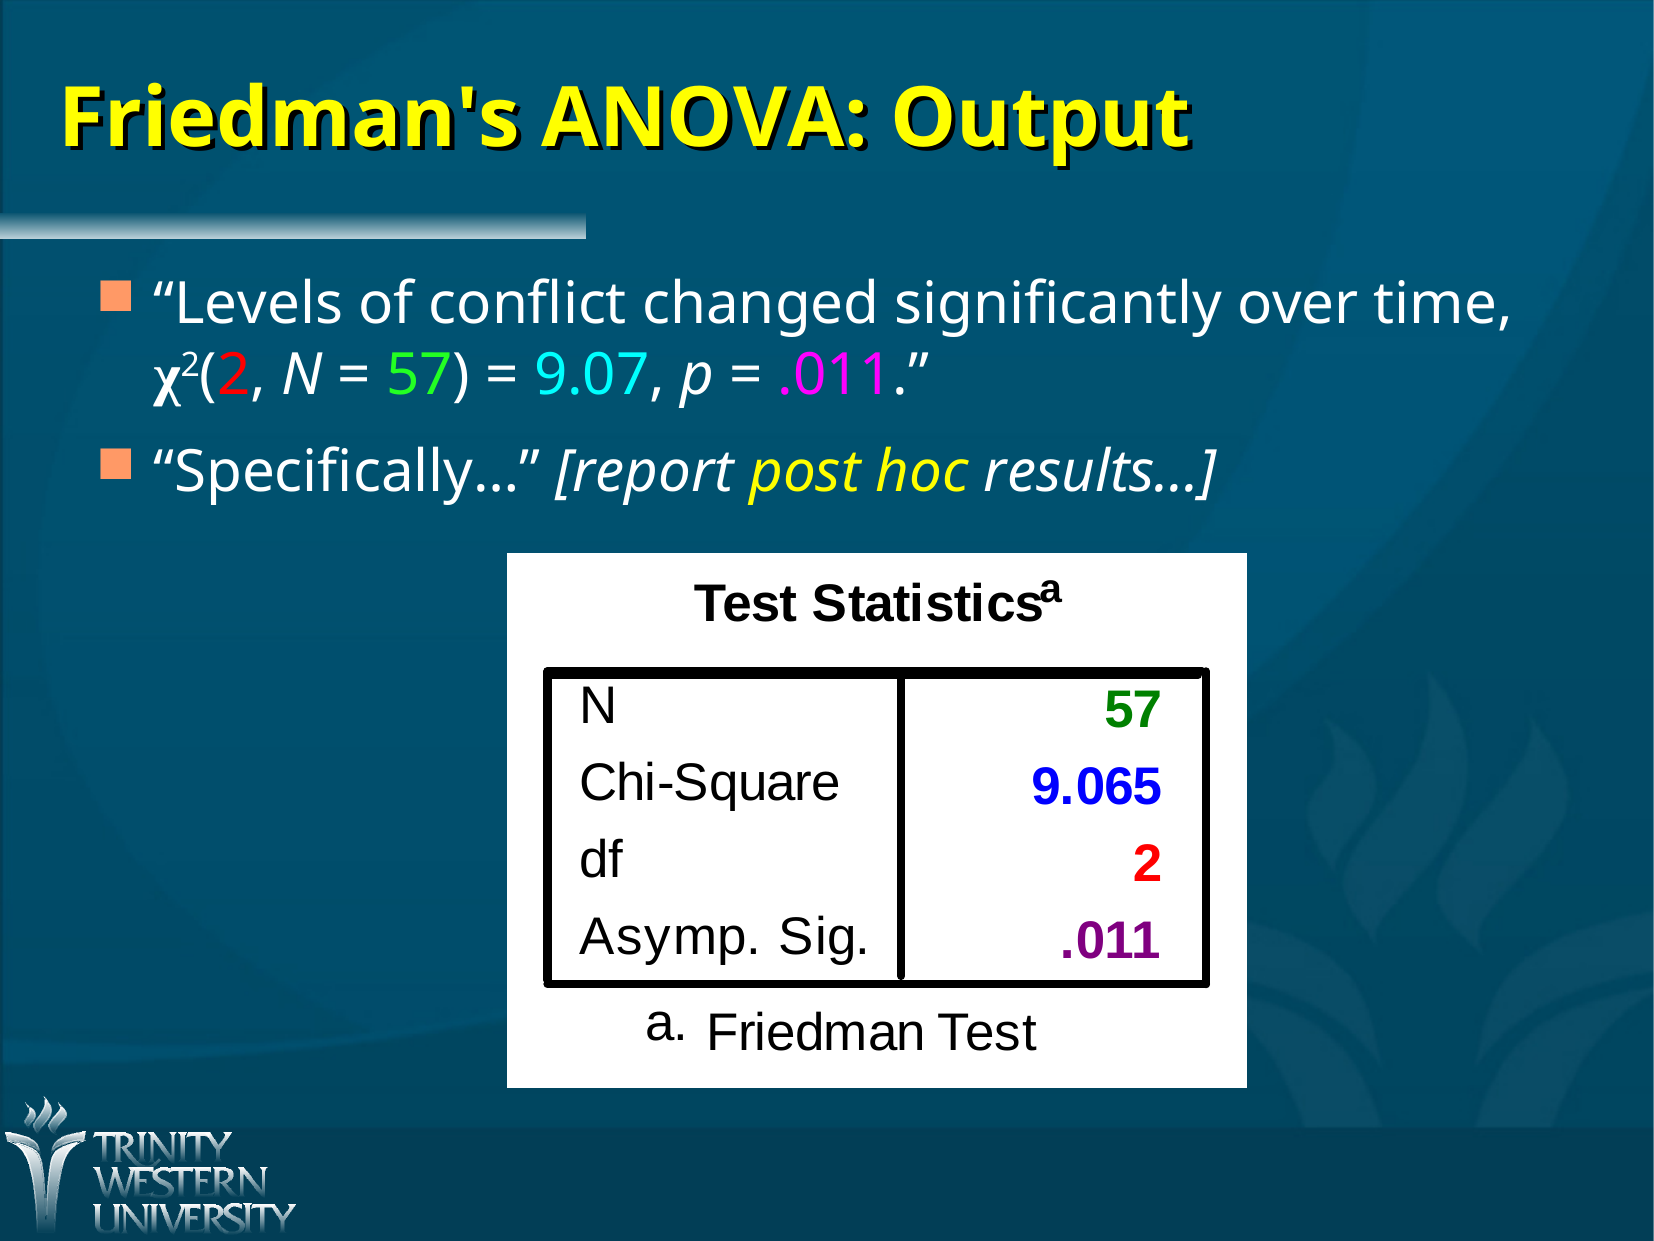

# Friedman's ANOVA: Output
“Levels of conflict changed significantly over time, χ2(2, N = 57) = 9.07, p = .011.”
“Specifically…” [report post hoc results...]